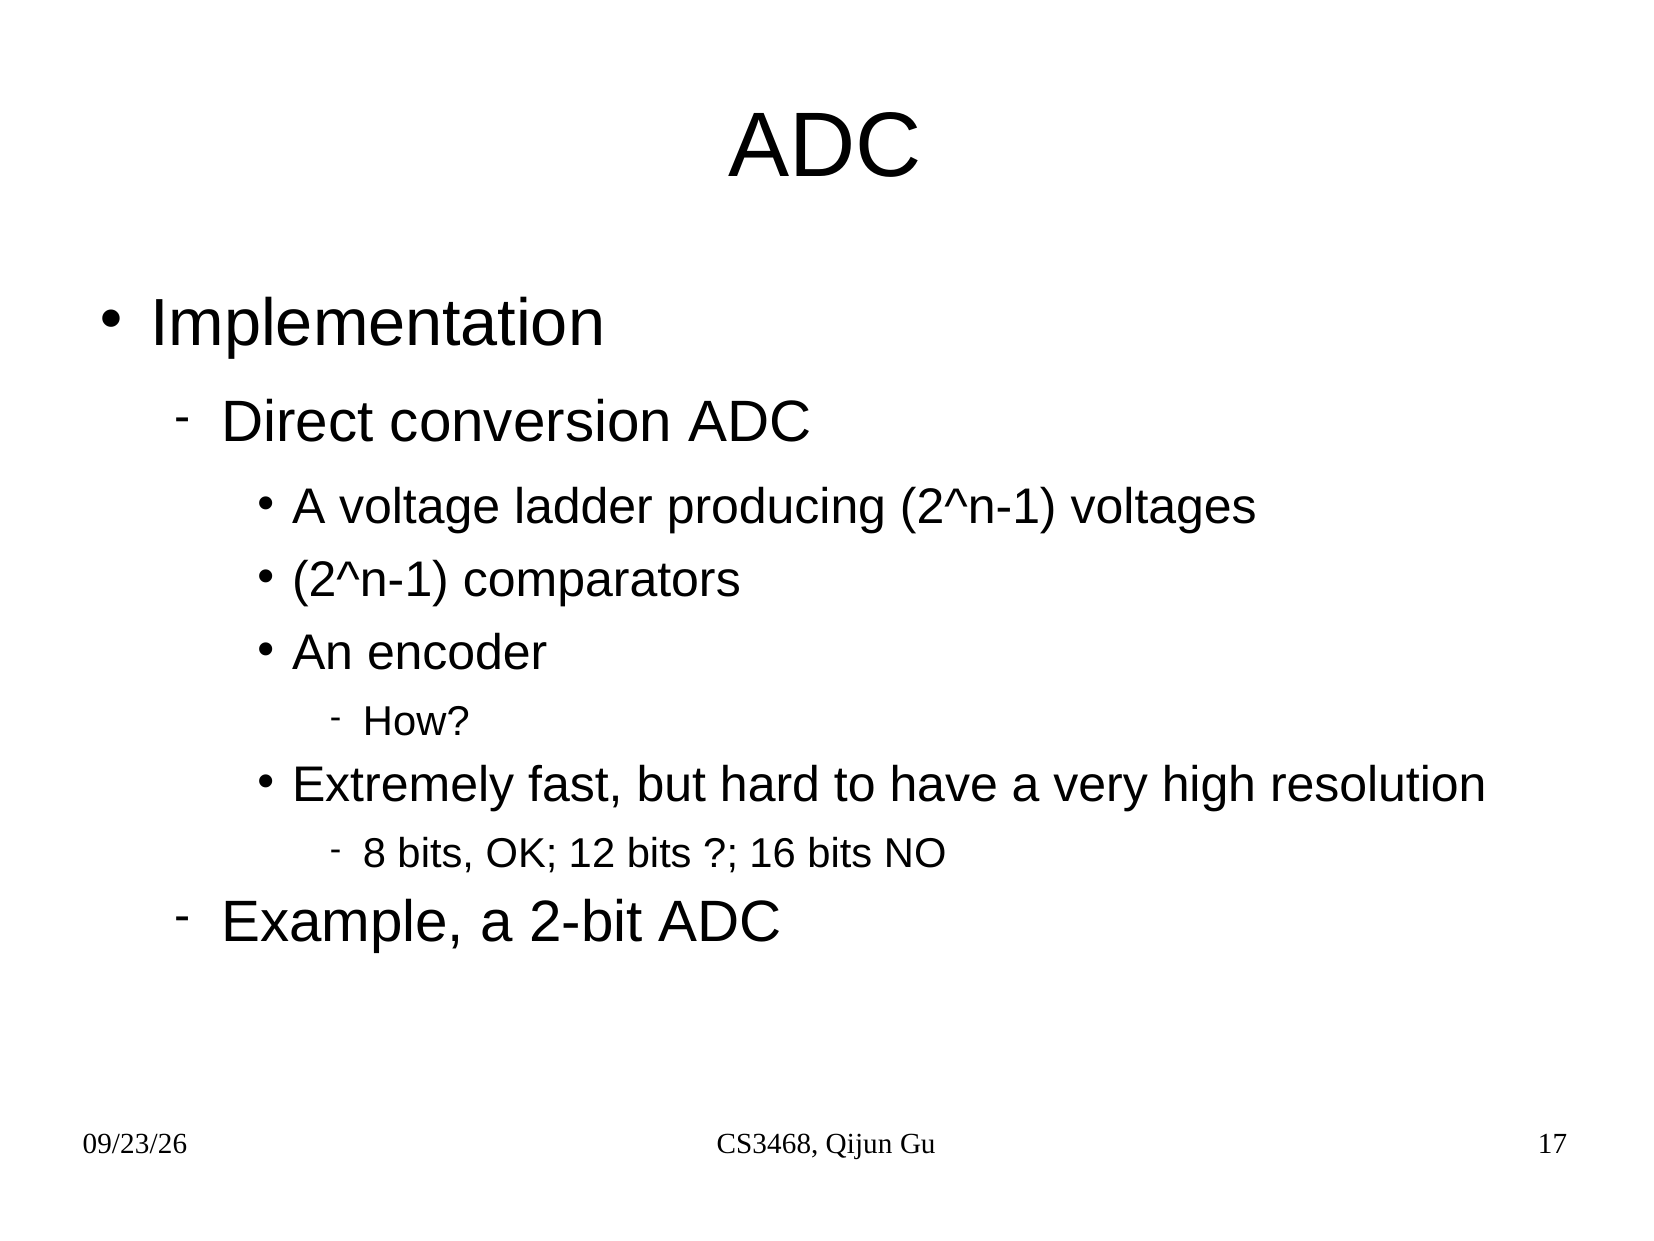

# ADC
Implementation
Direct conversion ADC
A voltage ladder producing (2^n-1) voltages
(2^n-1) comparators
An encoder
How?
Extremely fast, but hard to have a very high resolution
8 bits, OK; 12 bits ?; 16 bits NO
Example, a 2-bit ADC
CS3468, Qijun Gu
17